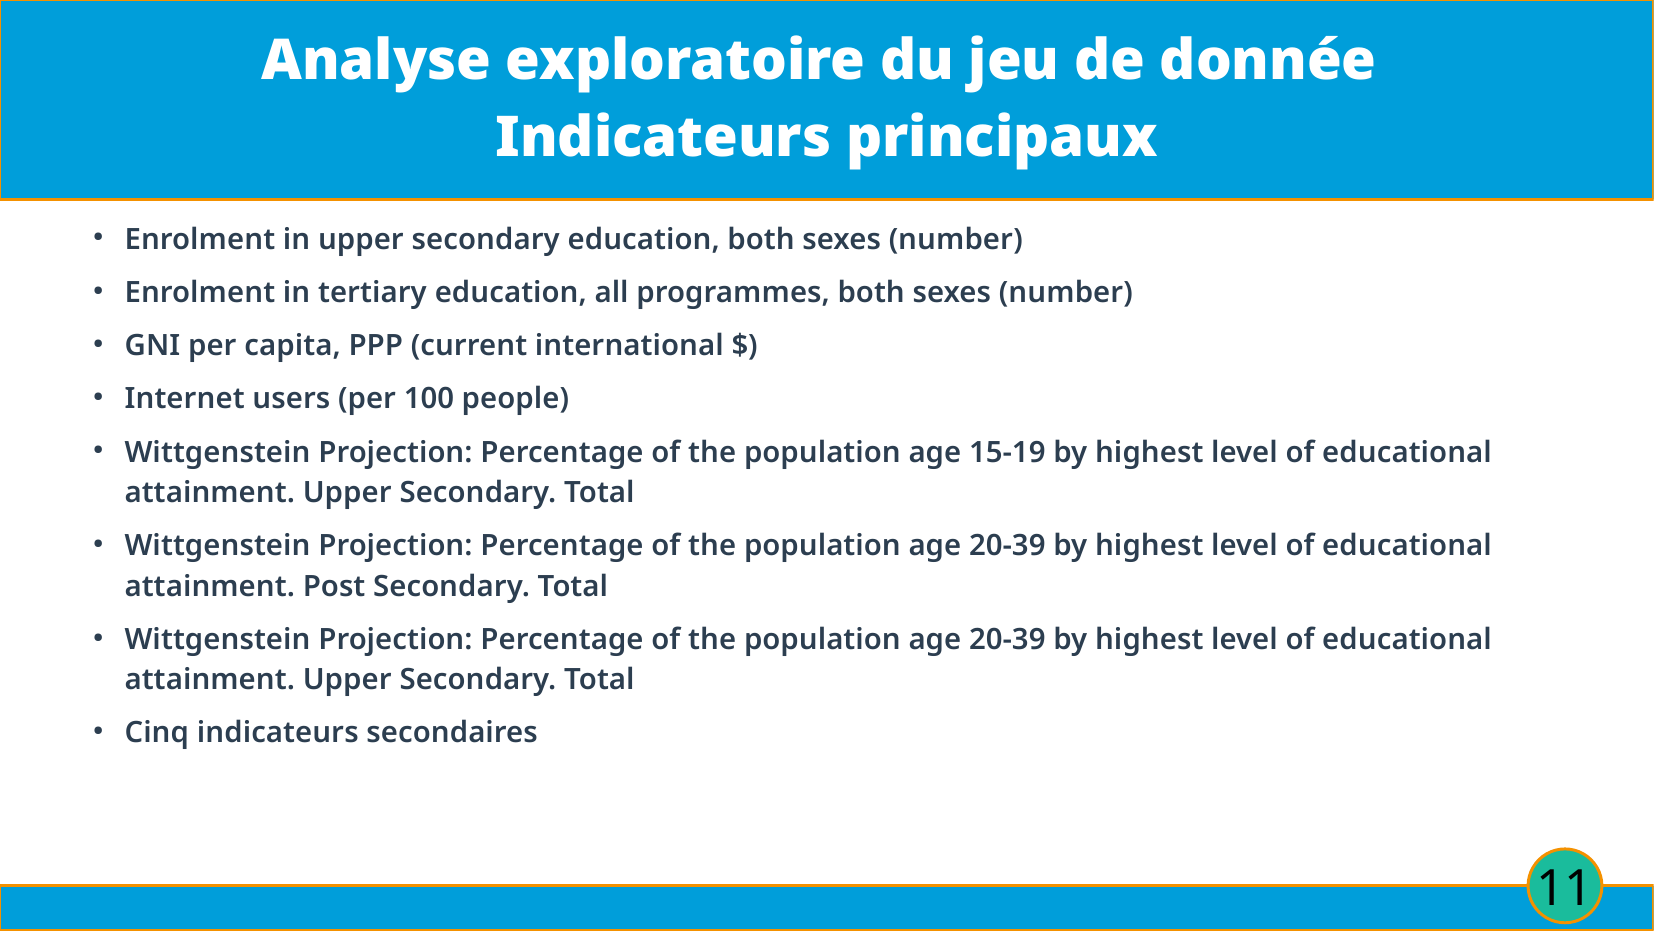

# Analyse exploratoire du jeu de donnée Indicateurs principaux
Enrolment in upper secondary education, both sexes (number)
Enrolment in tertiary education, all programmes, both sexes (number)
GNI per capita, PPP (current international $)
Internet users (per 100 people)
Wittgenstein Projection: Percentage of the population age 15-19 by highest level of educational attainment. Upper Secondary. Total
Wittgenstein Projection: Percentage of the population age 20-39 by highest level of educational attainment. Post Secondary. Total
Wittgenstein Projection: Percentage of the population age 20-39 by highest level of educational attainment. Upper Secondary. Total
Cinq indicateurs secondaires